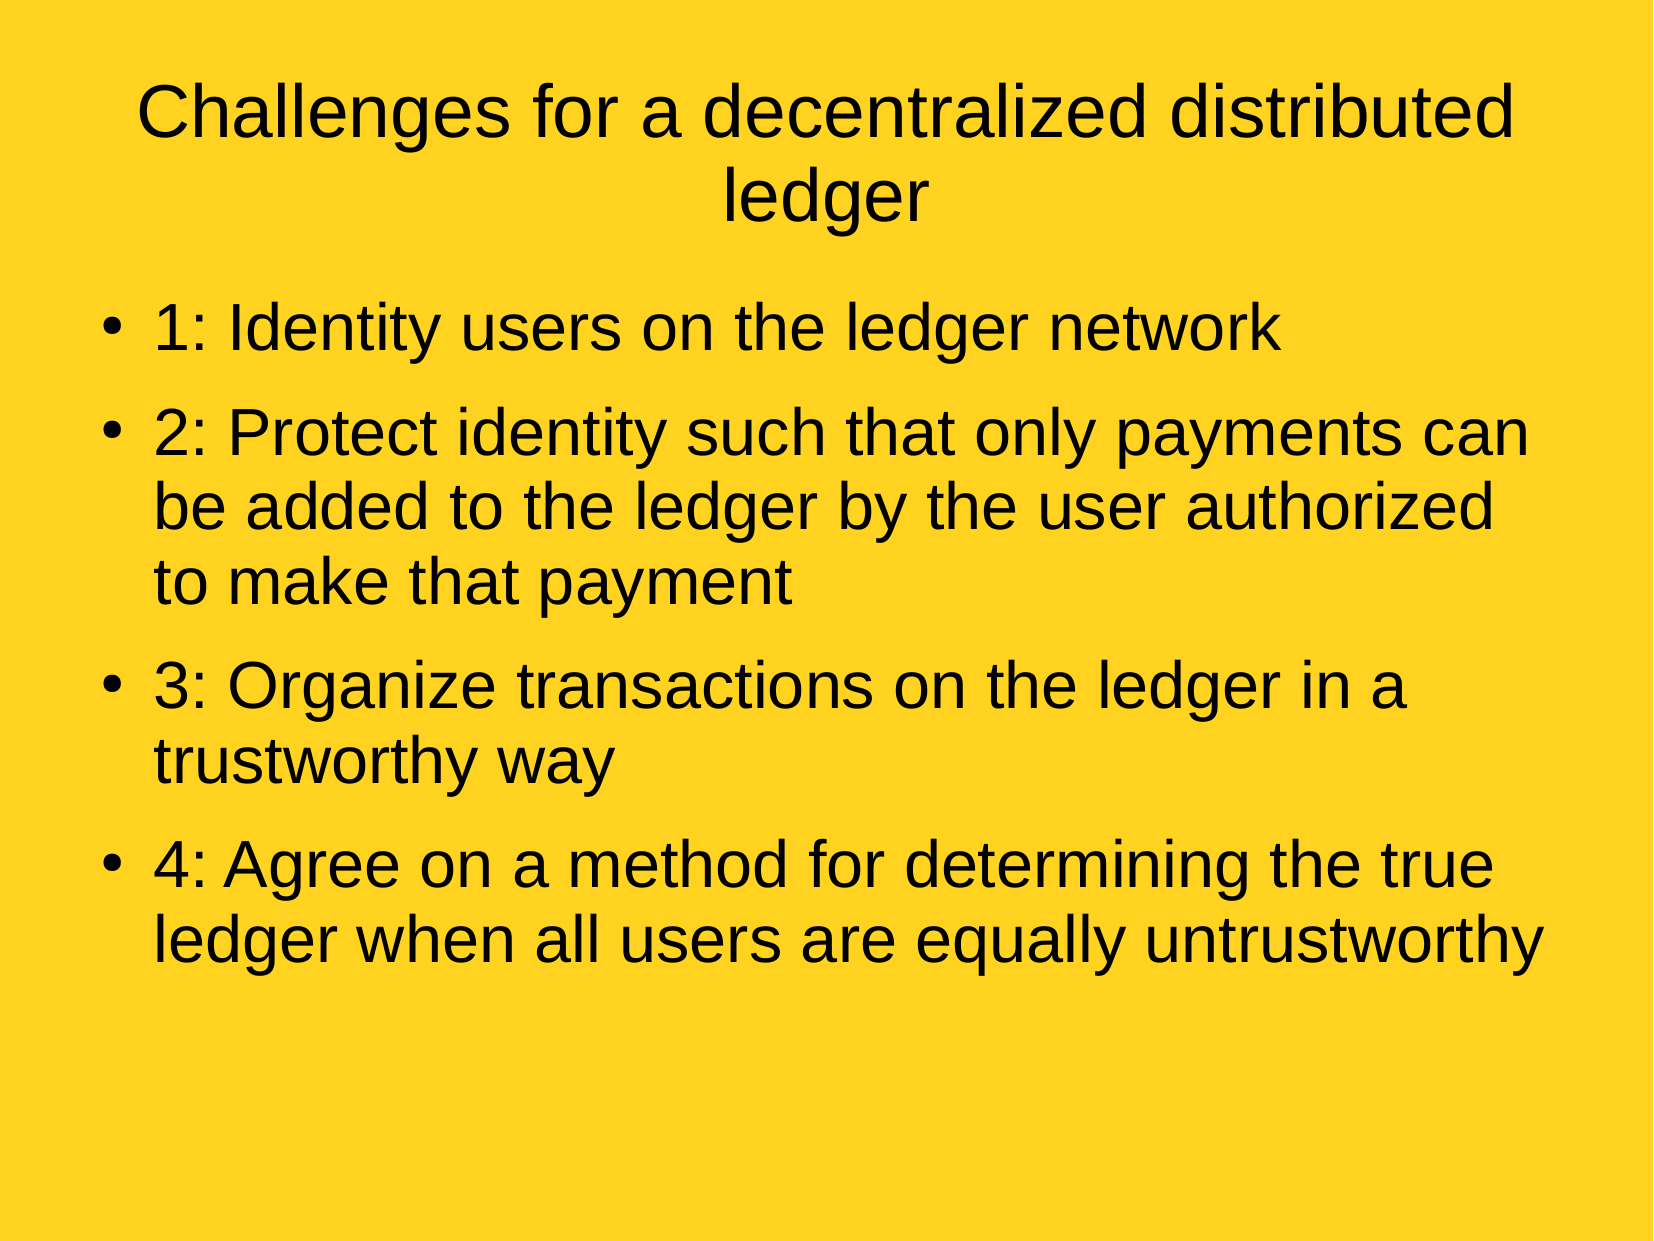

# Challenges for a decentralized distributed ledger
1: Identity users on the ledger network
2: Protect identity such that only payments can be added to the ledger by the user authorized to make that payment
3: Organize transactions on the ledger in a trustworthy way
4: Agree on a method for determining the true ledger when all users are equally untrustworthy